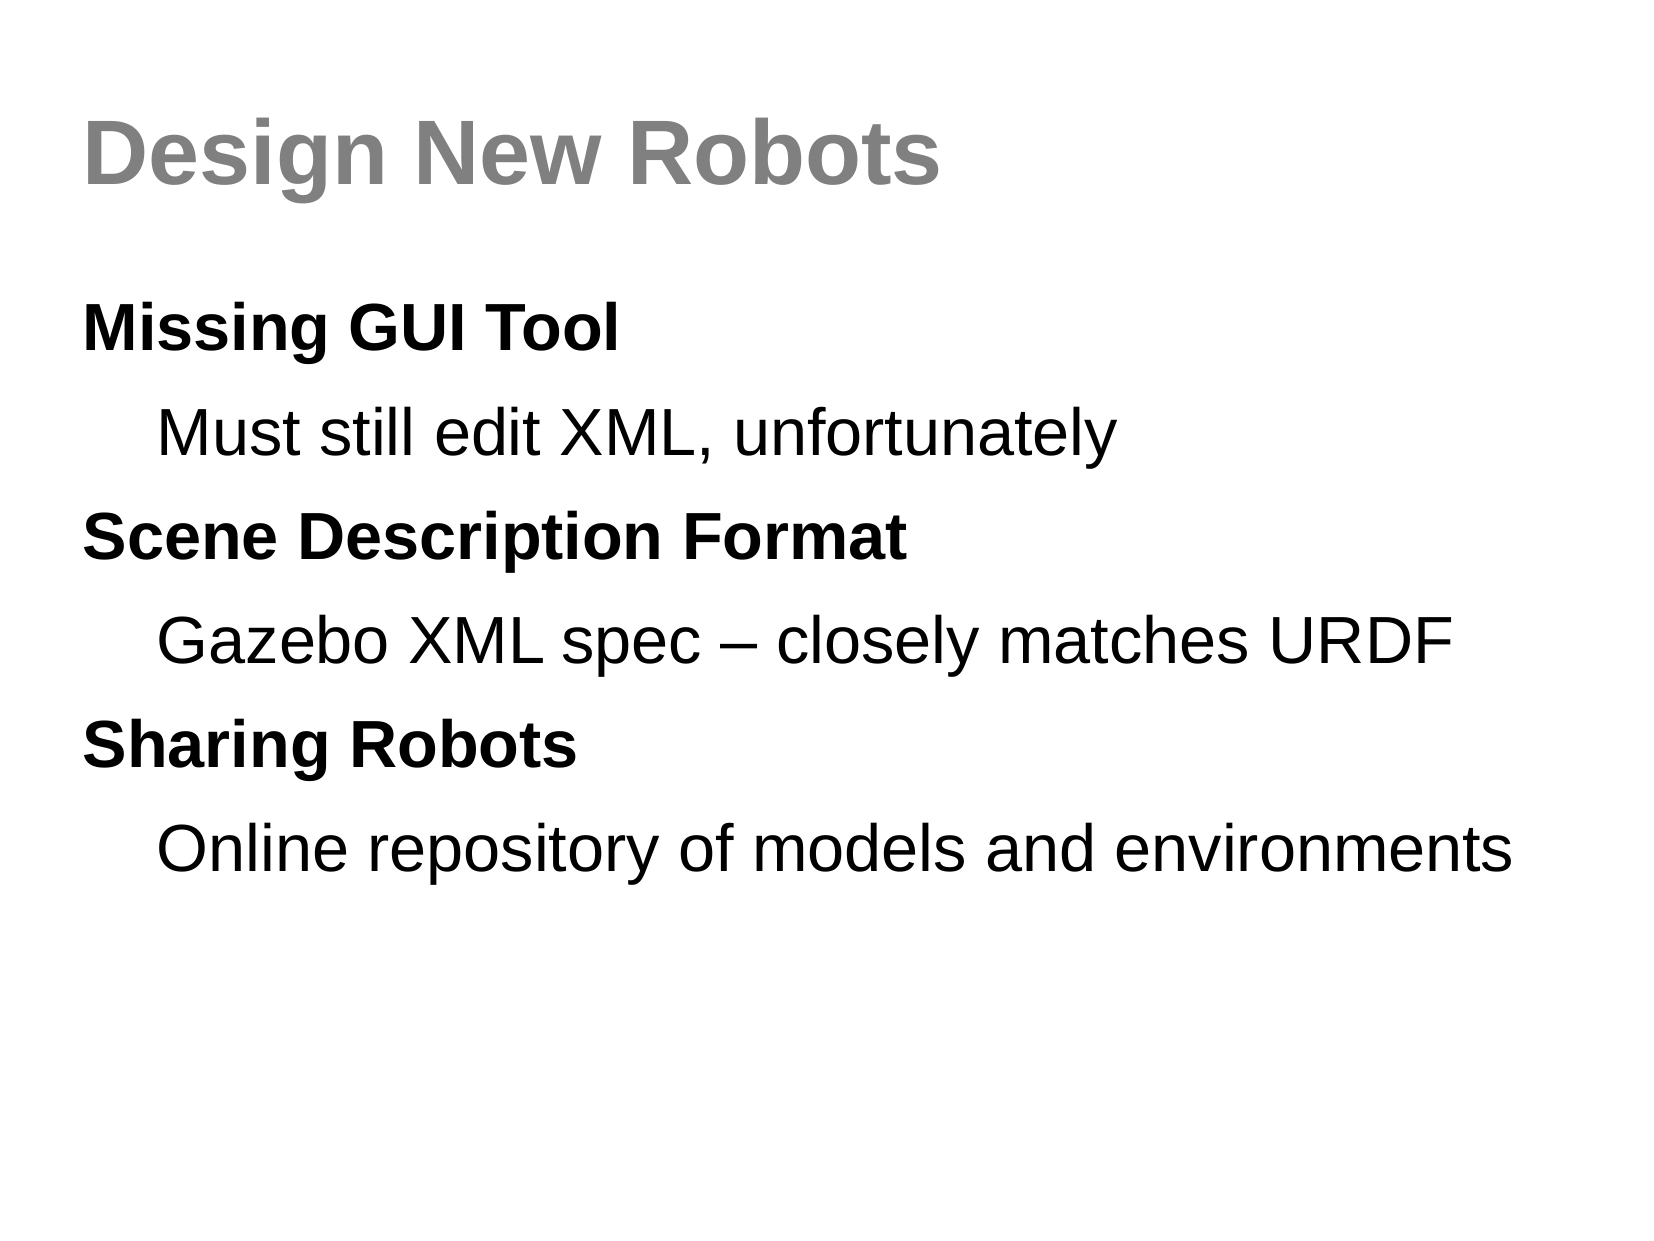

# Design New Robots
Missing GUI Tool
 Must still edit XML, unfortunately
Scene Description Format
 Gazebo XML spec – closely matches URDF
Sharing Robots
 Online repository of models and environments